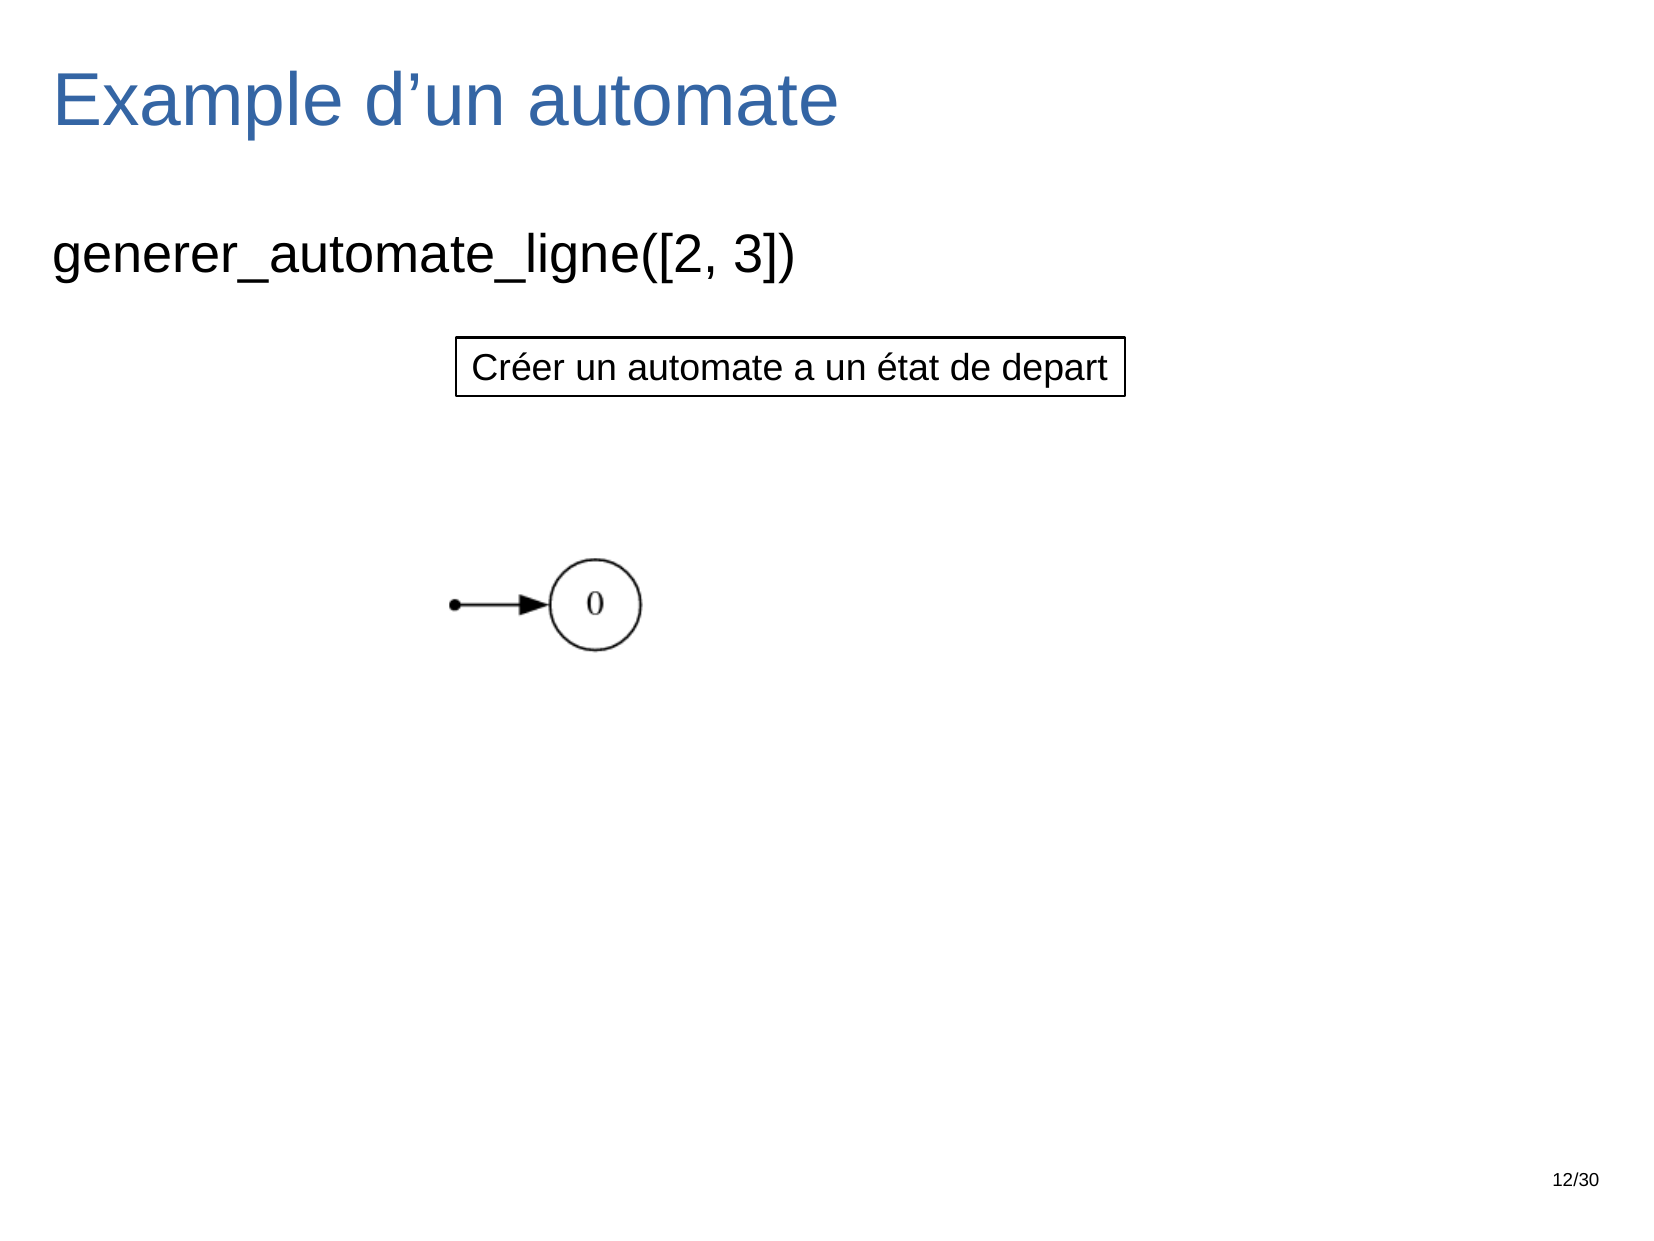

Example d’un automate
generer_automate_ligne([2, 3])
Créer un automate a un état de depart
12/30